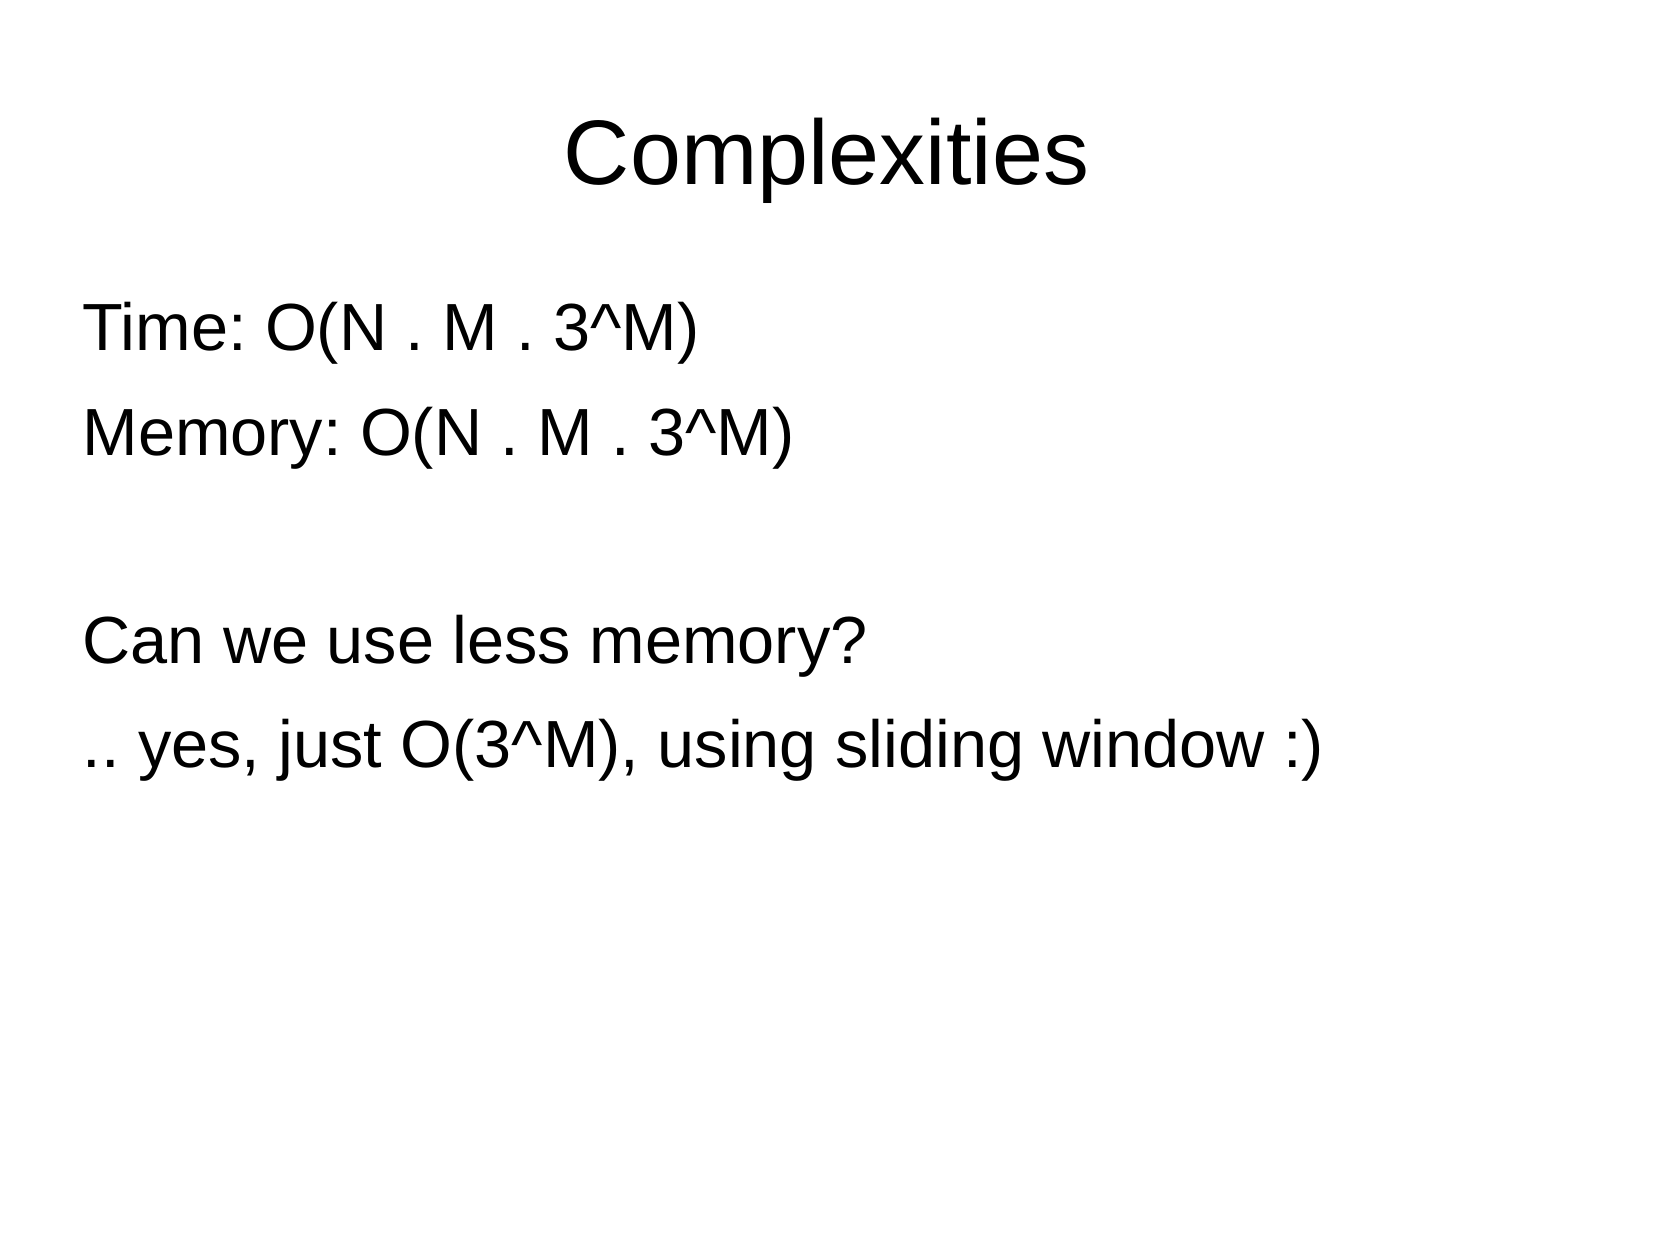

# Complexities
Time: O(N . M . 3^M)
Memory: O(N . M . 3^M)
Can we use less memory?
.. yes, just O(3^M), using sliding window :)